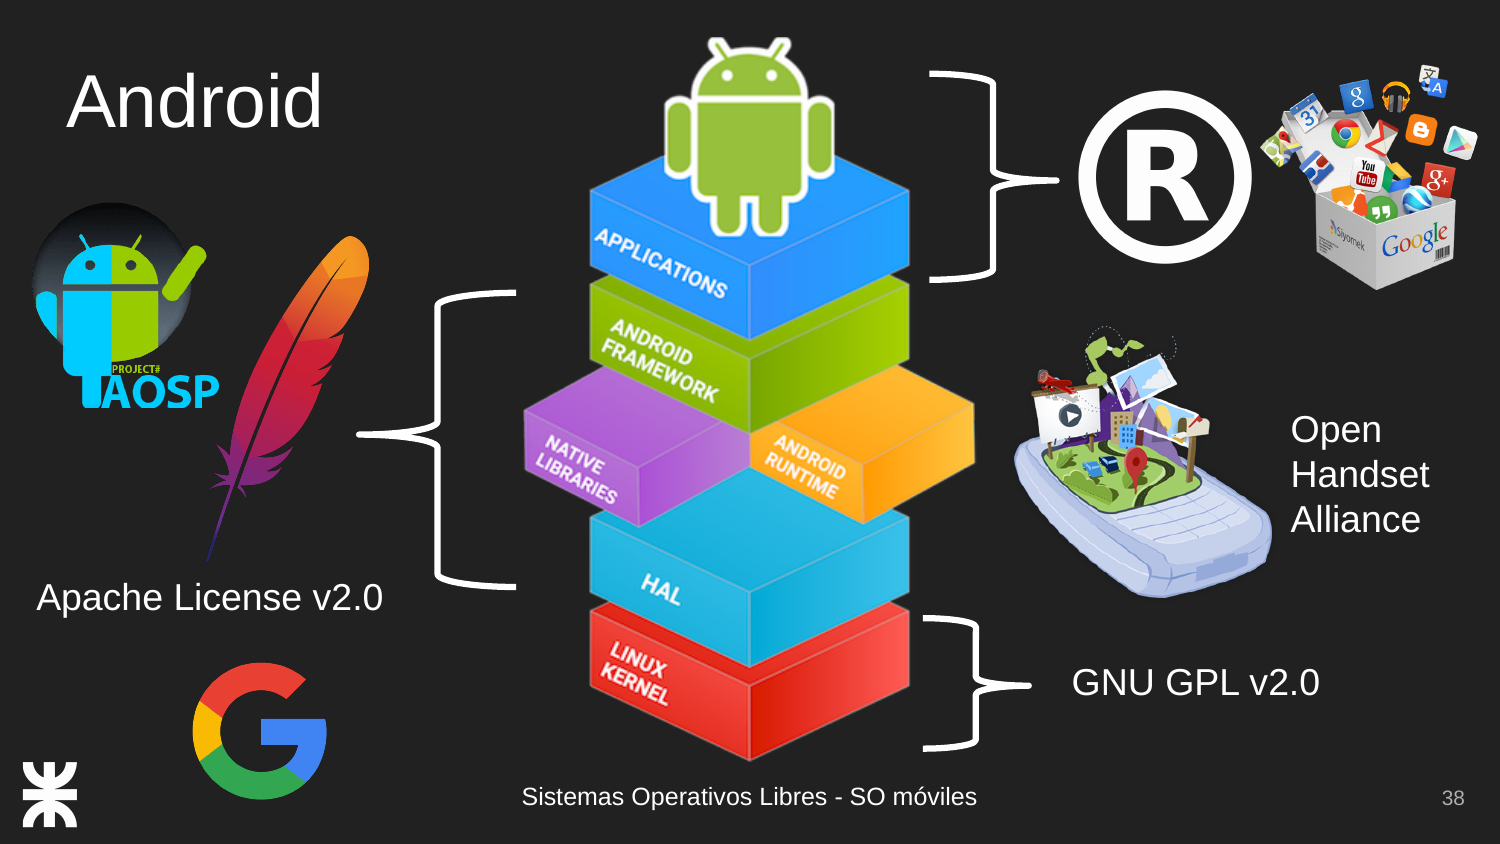

Android
Open Handset Alliance
Apache License v2.0
GNU GPL v2.0
# Sistemas Operativos Libres - SO móviles